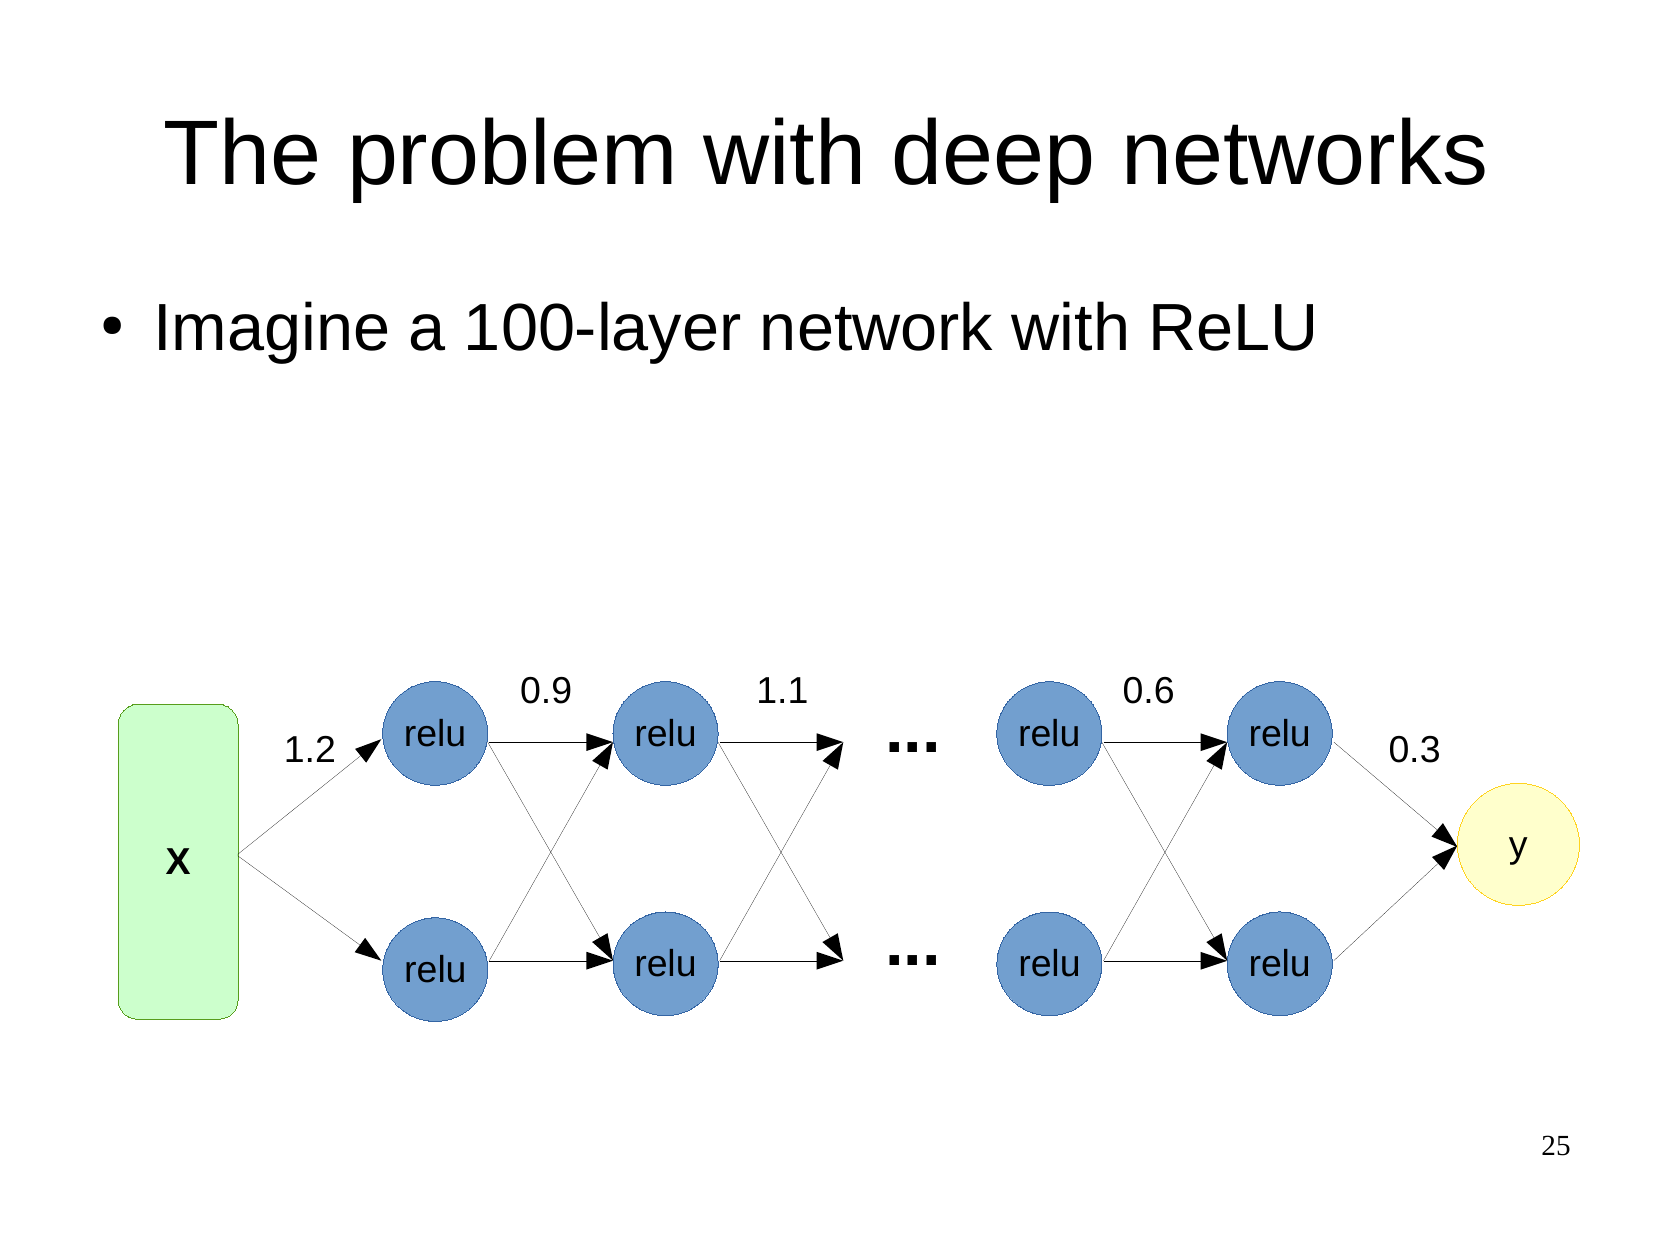

# The problem with deep networks
Imagine a 100-layer network with ReLU
0.9
1.1
0.6
relu
relu
relu
relu
...
X
1.2
0.3
y
...
relu
relu
relu
relu
25